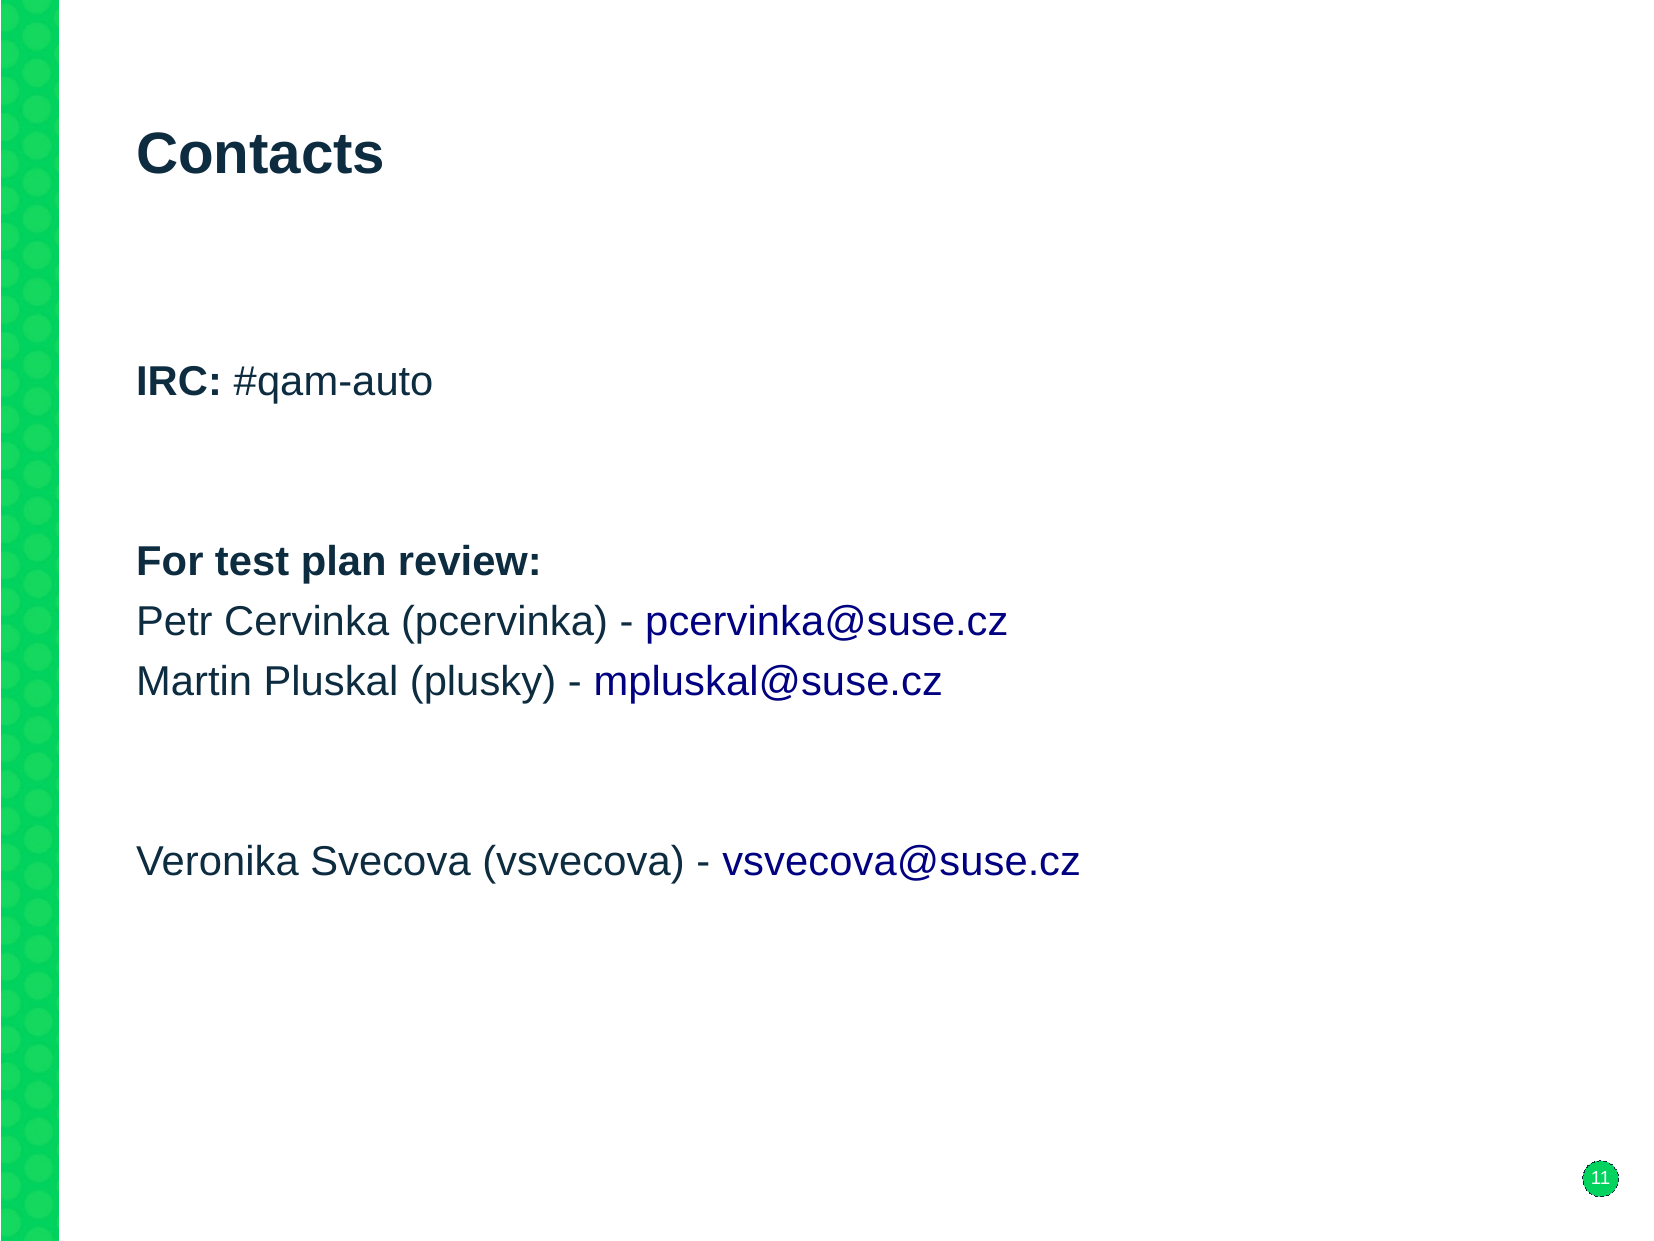

# Contacts
IRC: #qam-auto
For test plan review:
Petr Cervinka (pcervinka) - pcervinka@suse.cz
Martin Pluskal (plusky) - mpluskal@suse.cz
Veronika Svecova (vsvecova) - vsvecova@suse.cz
11